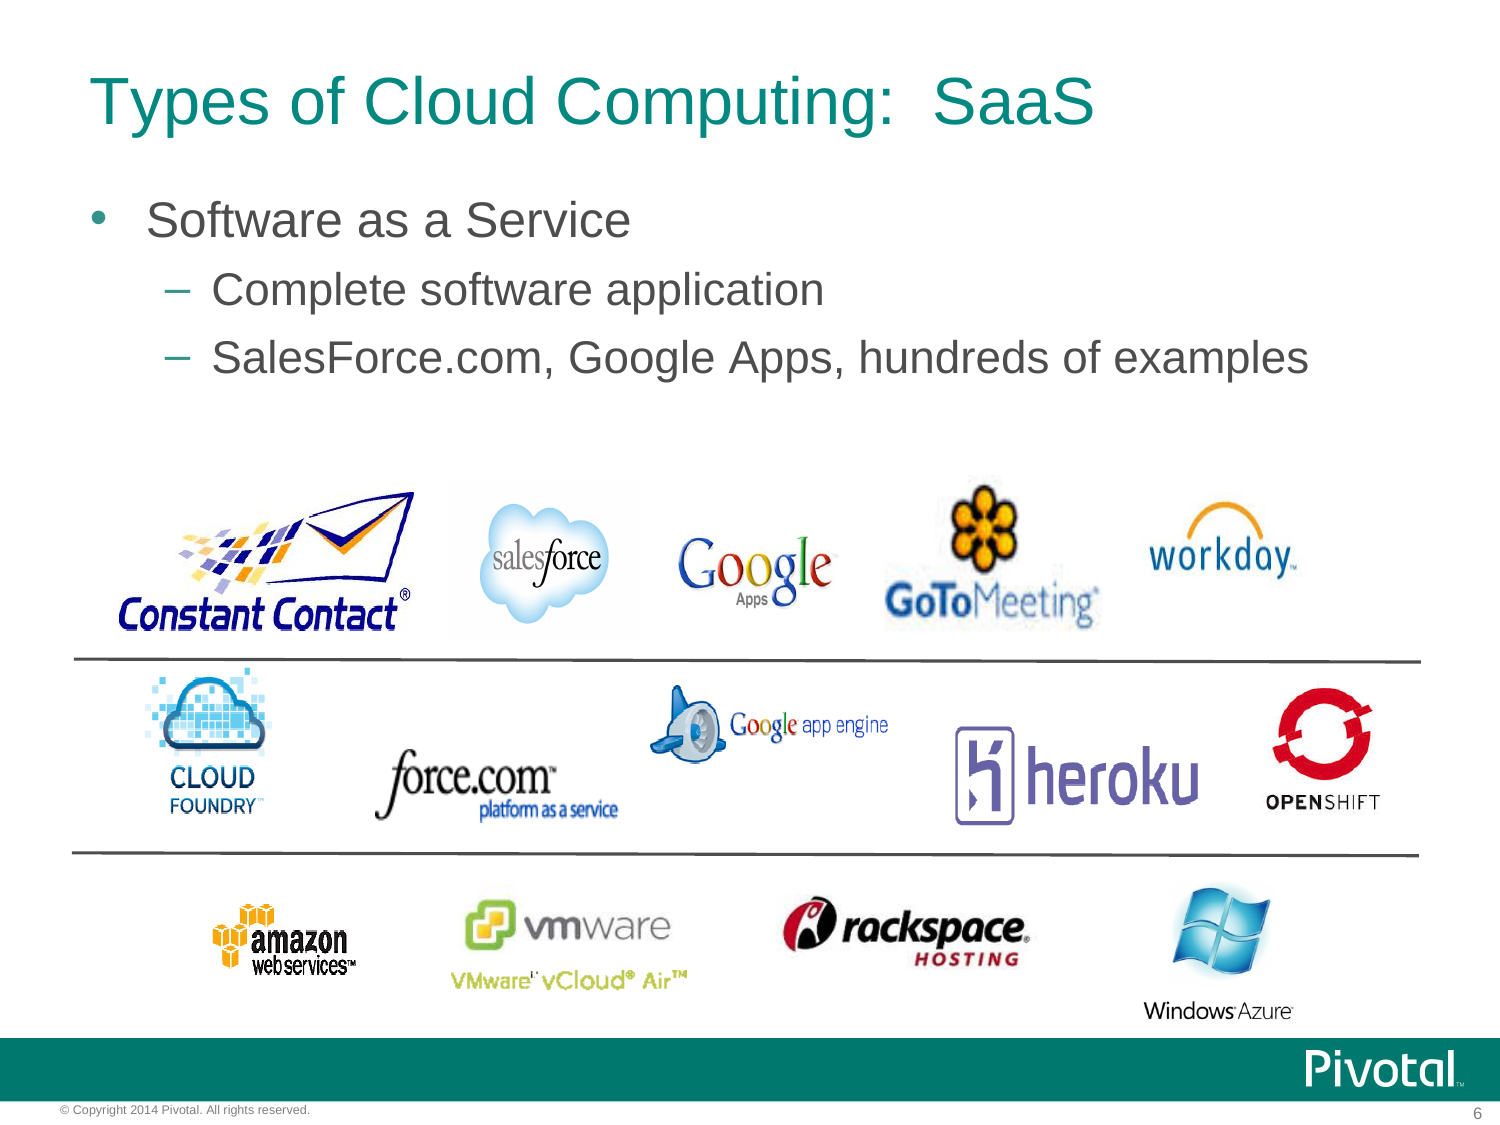

# Types of Cloud Computing: SaaS
Software as a Service
Complete software application
SalesForce.com, Google Apps, hundreds of examples